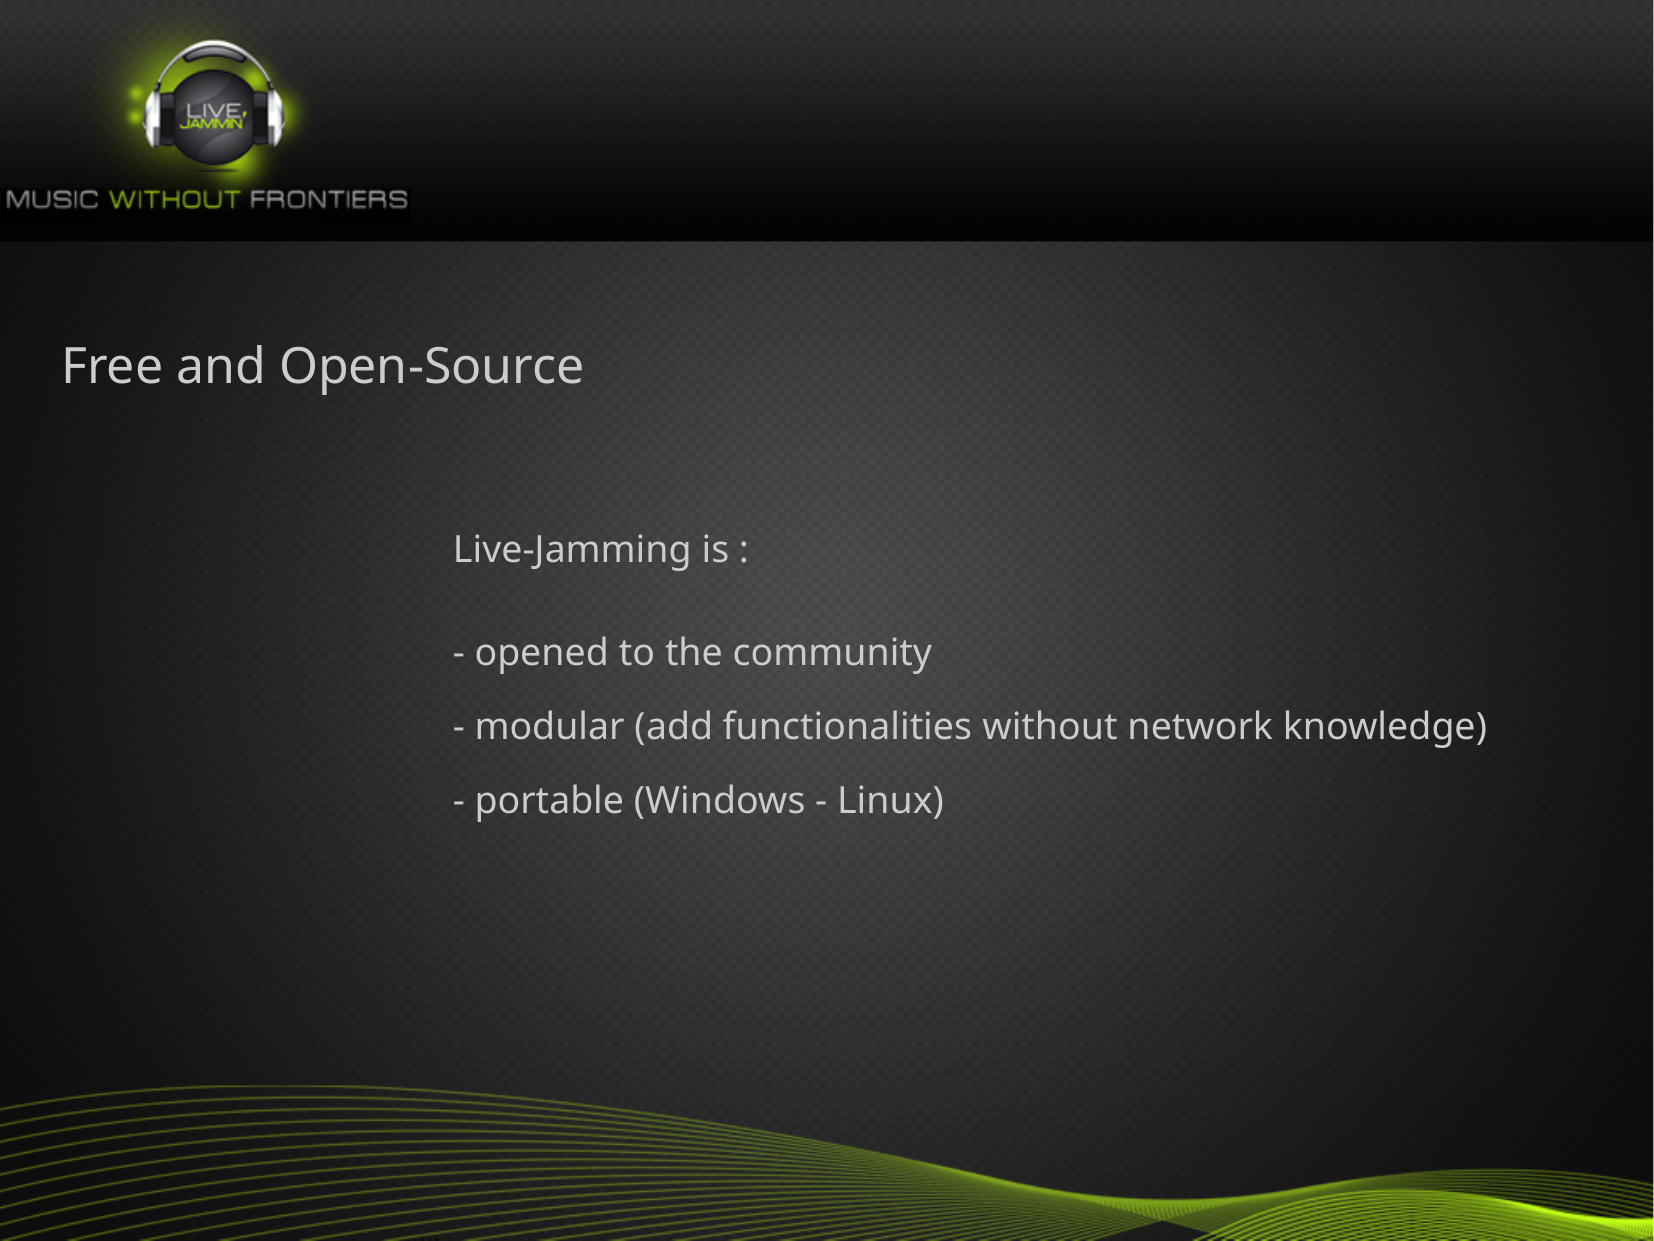

Free and Open-Source
Live-Jamming is :
- opened to the community
- modular (add functionalities without network knowledge)
- portable (Windows - Linux)